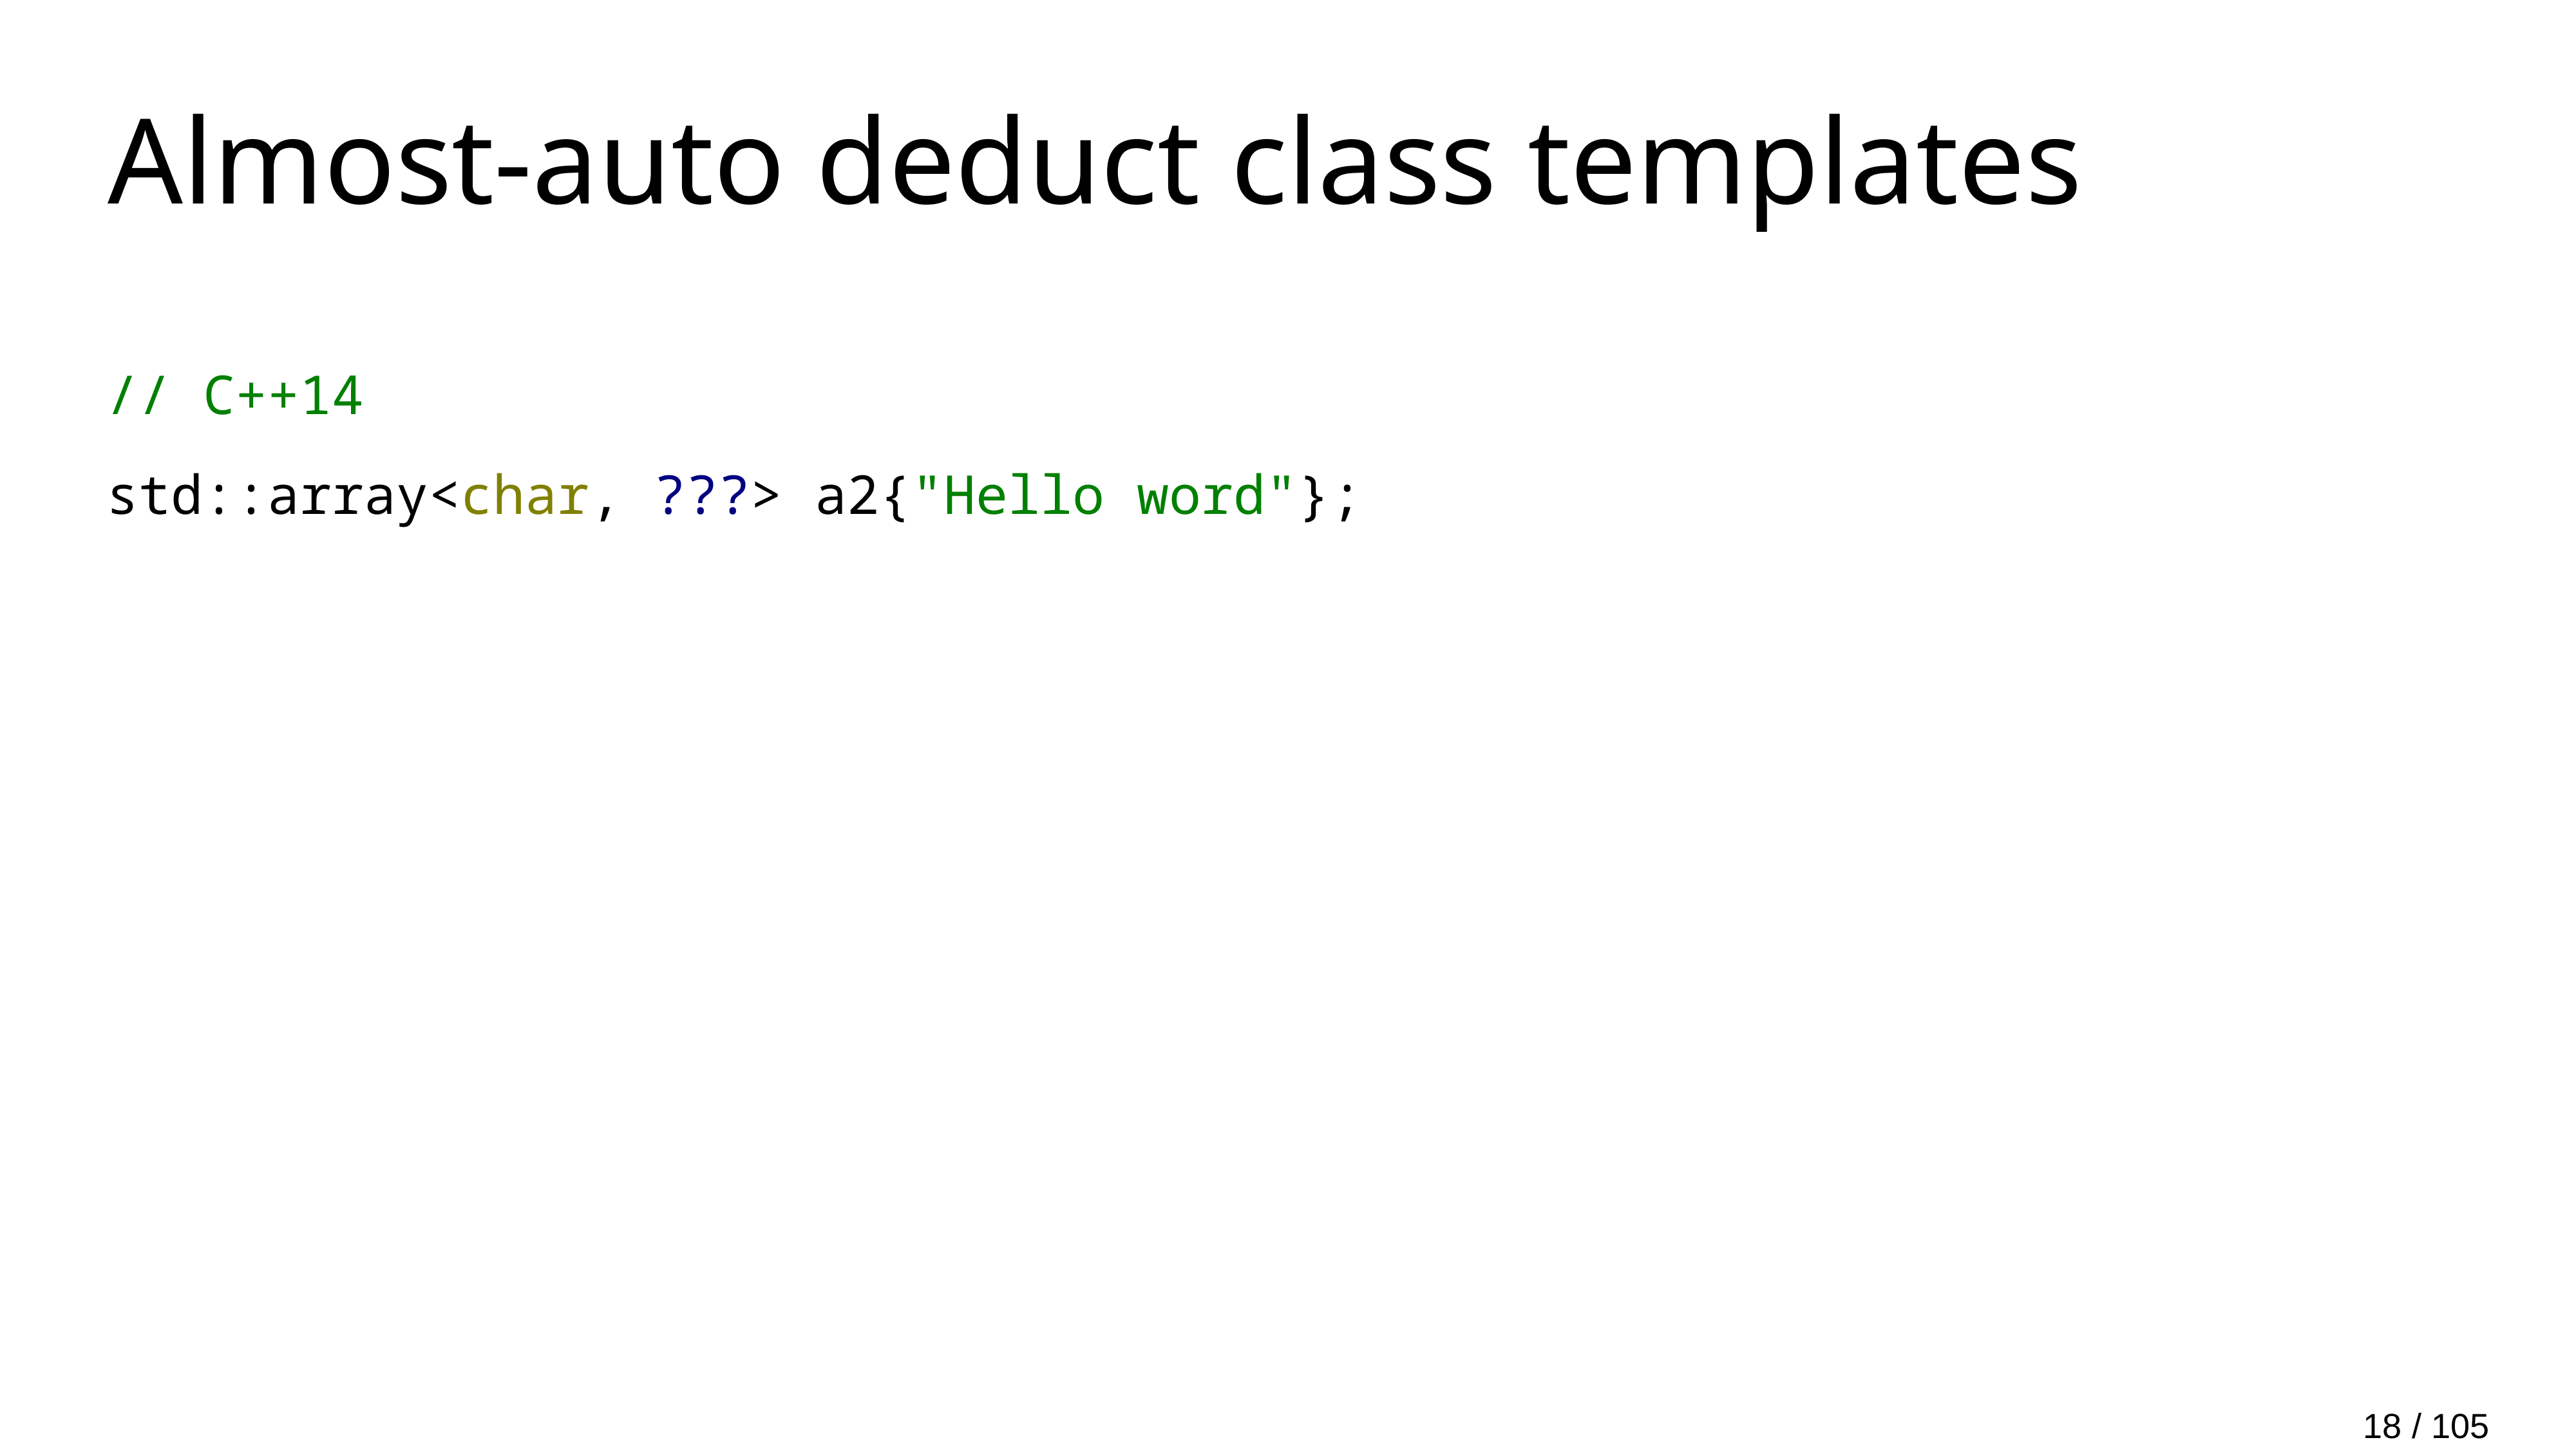

# Almost-auto deduct class templates
// C++14
std::array<char, ???> a2{"Hello word"};